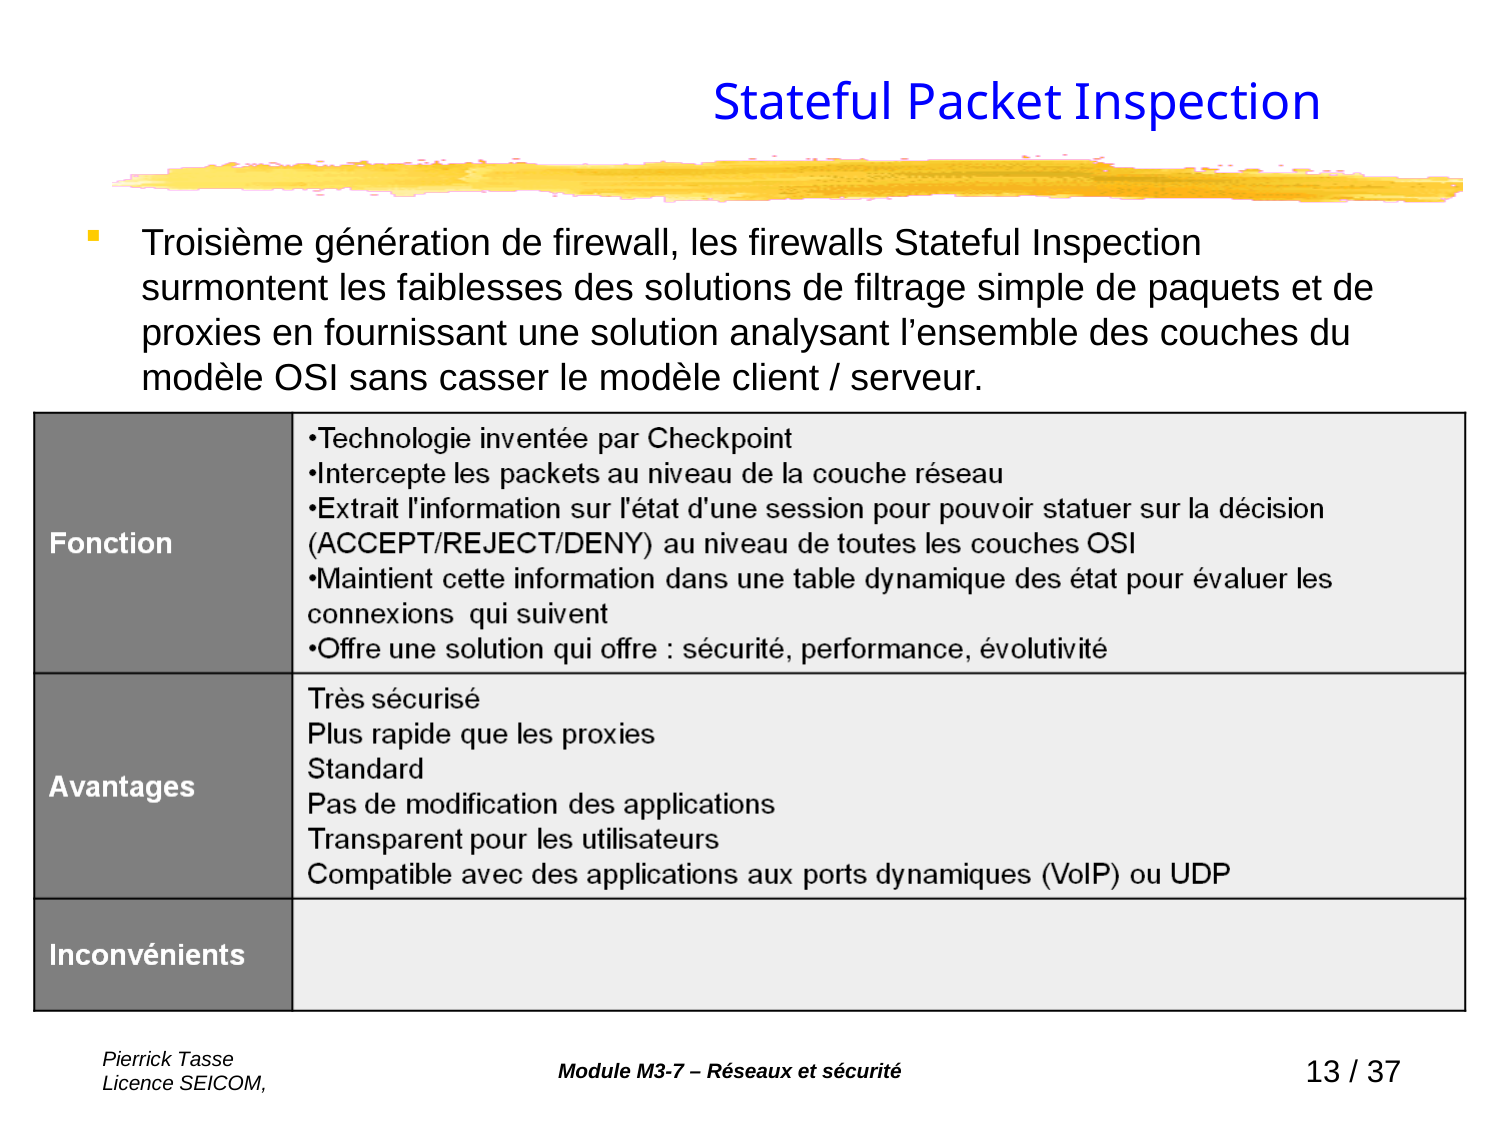

# Stateful Packet Inspection
Troisième génération de firewall, les firewalls Stateful Inspection surmontent les faiblesses des solutions de filtrage simple de paquets et de proxies en fournissant une solution analysant l’ensemble des couches du modèle OSI sans casser le modèle client / serveur.
13